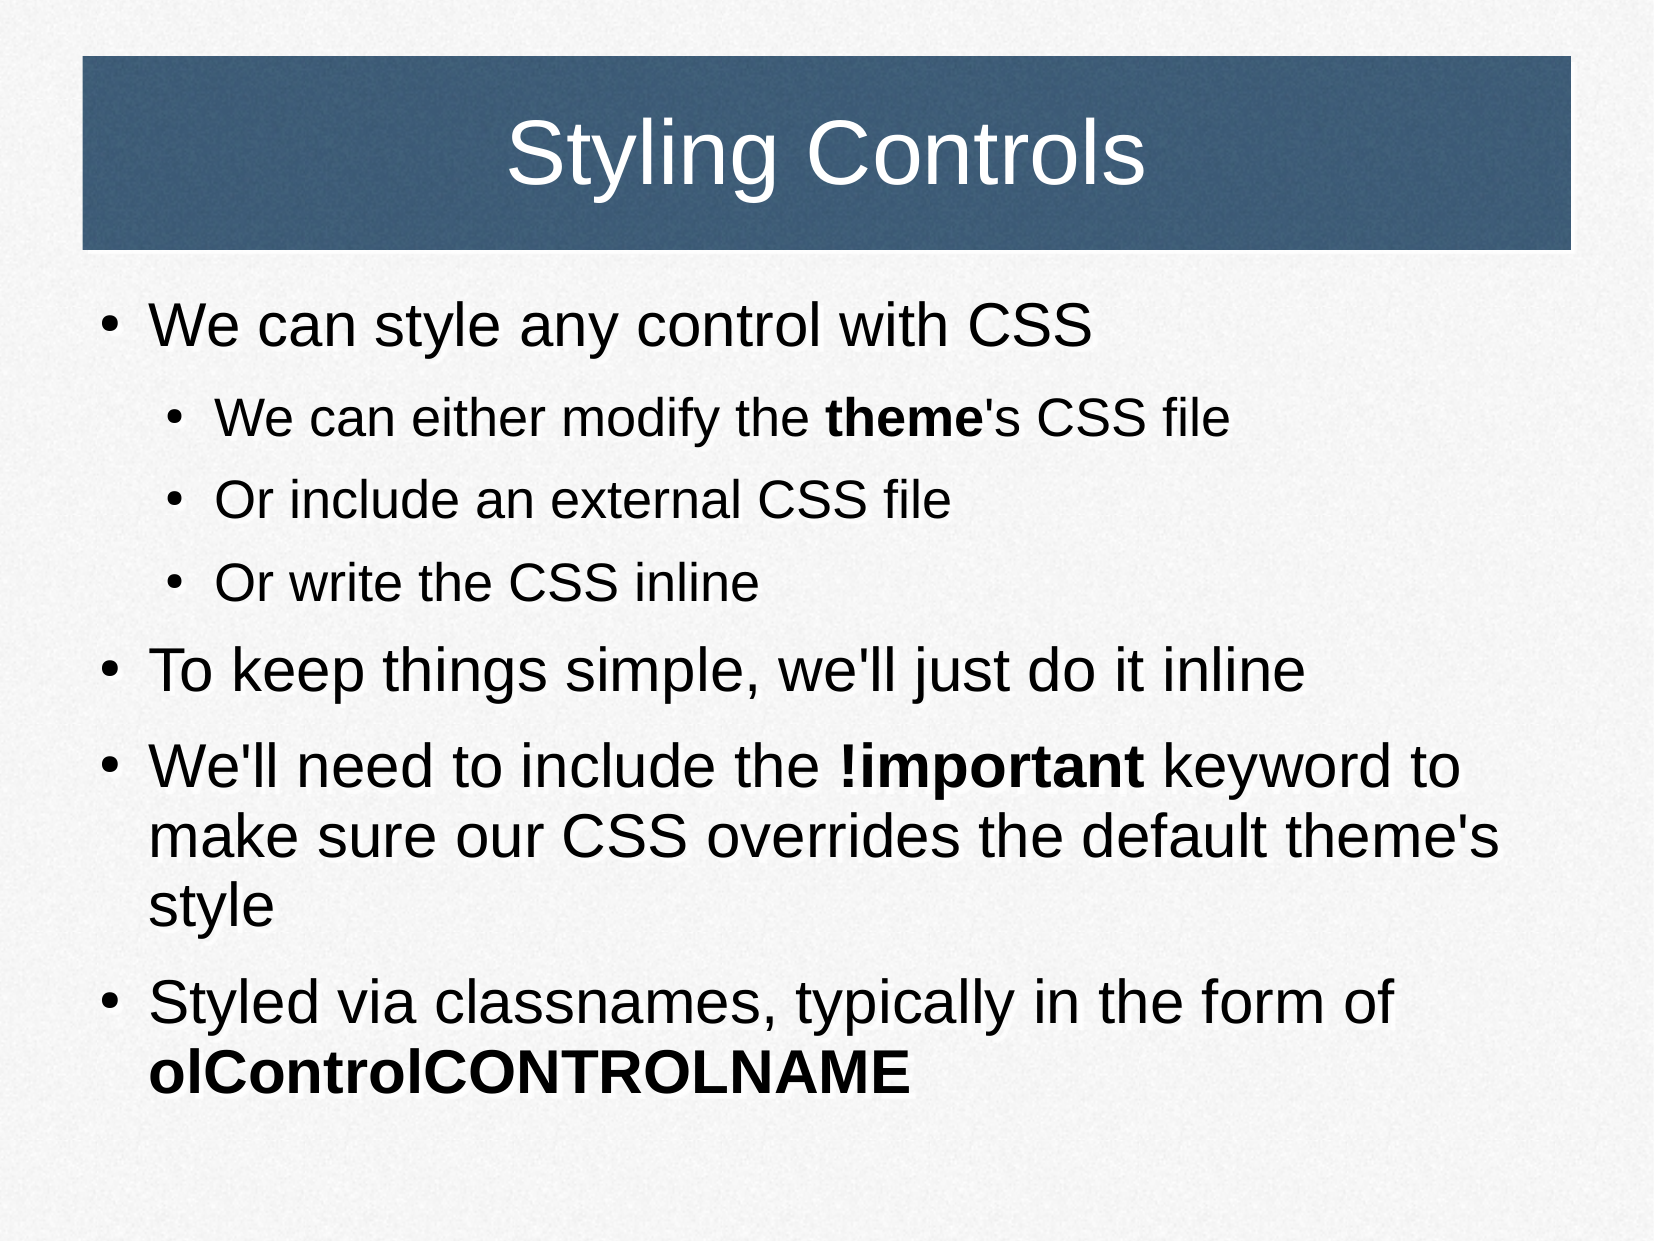

# Styling Controls
We can style any control with CSS
We can either modify the theme's CSS file
Or include an external CSS file
Or write the CSS inline
To keep things simple, we'll just do it inline
We'll need to include the !important keyword to make sure our CSS overrides the default theme's style
Styled via classnames, typically in the form of olControlCONTROLNAME